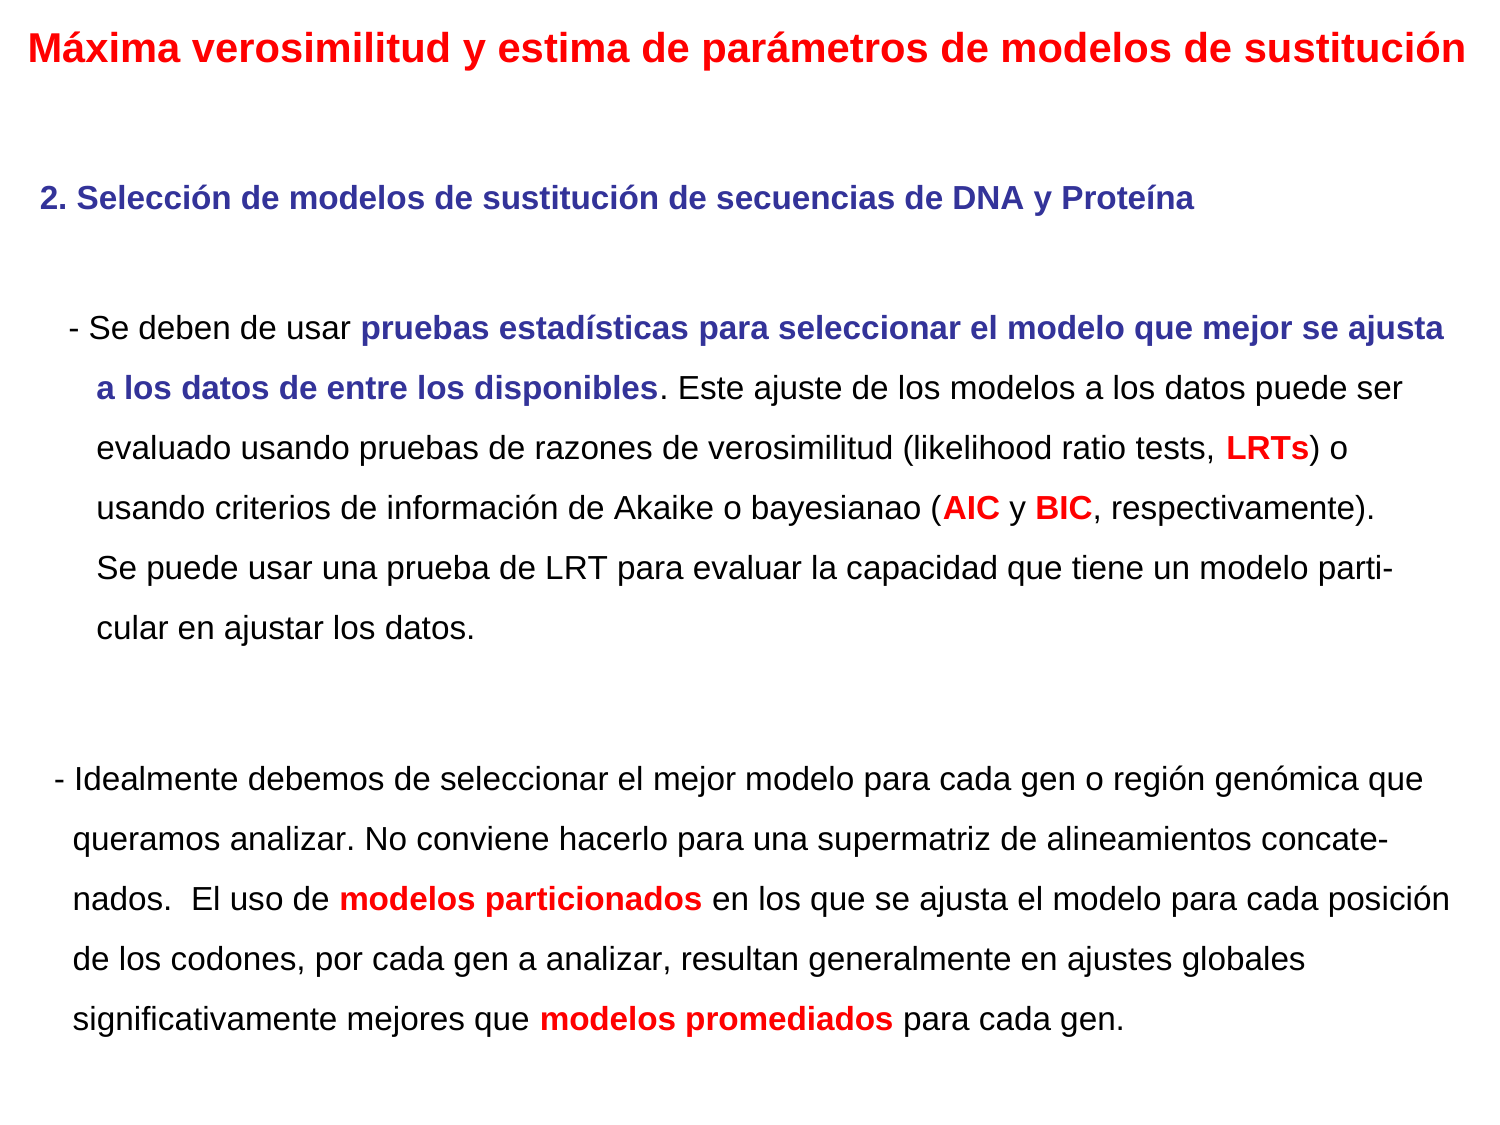

Máxima verosimilitud y estima de parámetros de modelos de sustitución
2. Selección de modelos de sustitución de secuencias de DNA y Proteína
 Se deben de usar pruebas estadísticas para seleccionar el modelo que mejor se ajusta
 a los datos de entre los disponibles. Este ajuste de los modelos a los datos puede ser
 evaluado usando pruebas de razones de verosimilitud (likelihood ratio tests, LRTs) o
 usando criterios de información de Akaike o bayesianao (AIC y BIC, respectivamente).
 Se puede usar una prueba de LRT para evaluar la capacidad que tiene un modelo parti-
 cular en ajustar los datos.
 Idealmente debemos de seleccionar el mejor modelo para cada gen o región genómica que
 queramos analizar. No conviene hacerlo para una supermatriz de alineamientos concate-
 nados. El uso de modelos particionados en los que se ajusta el modelo para cada posición
 de los codones, por cada gen a analizar, resultan generalmente en ajustes globales
 significativamente mejores que modelos promediados para cada gen.